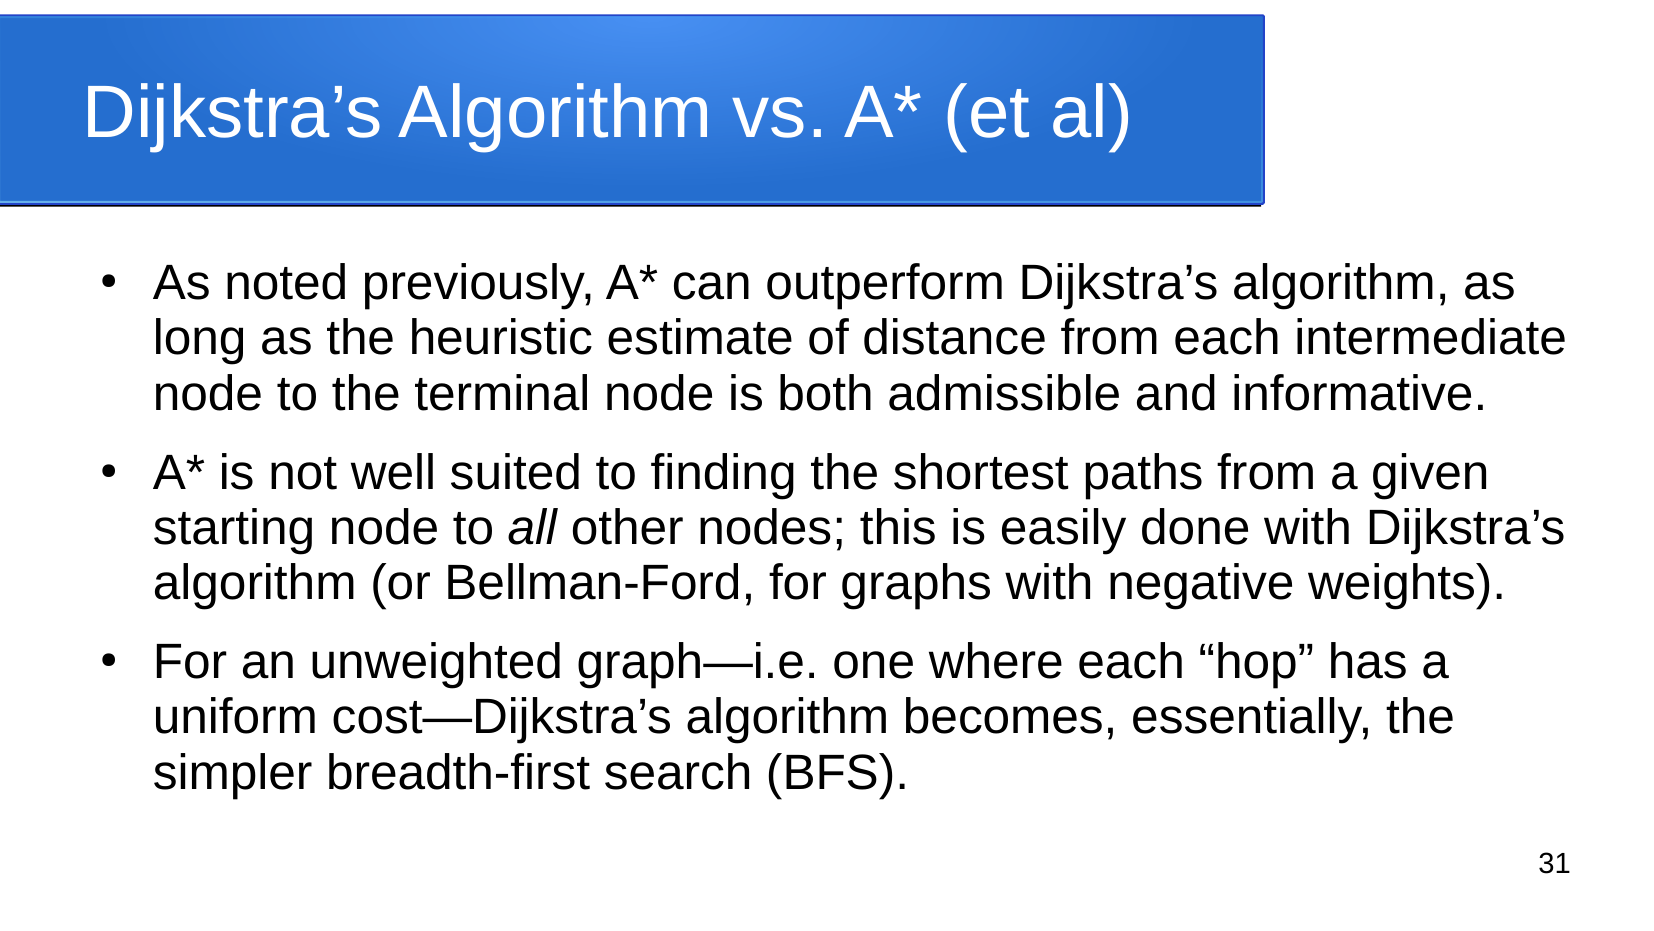

# Dijkstra’s Algorithm vs. A* (et al)
As noted previously, A* can outperform Dijkstra’s algorithm, as long as the heuristic estimate of distance from each intermediate node to the terminal node is both admissible and informative.
A* is not well suited to finding the shortest paths from a given starting node to all other nodes; this is easily done with Dijkstra’s algorithm (or Bellman-Ford, for graphs with negative weights).
For an unweighted graph—i.e. one where each “hop” has a uniform cost—Dijkstra’s algorithm becomes, essentially, the simpler breadth-first search (BFS).
31